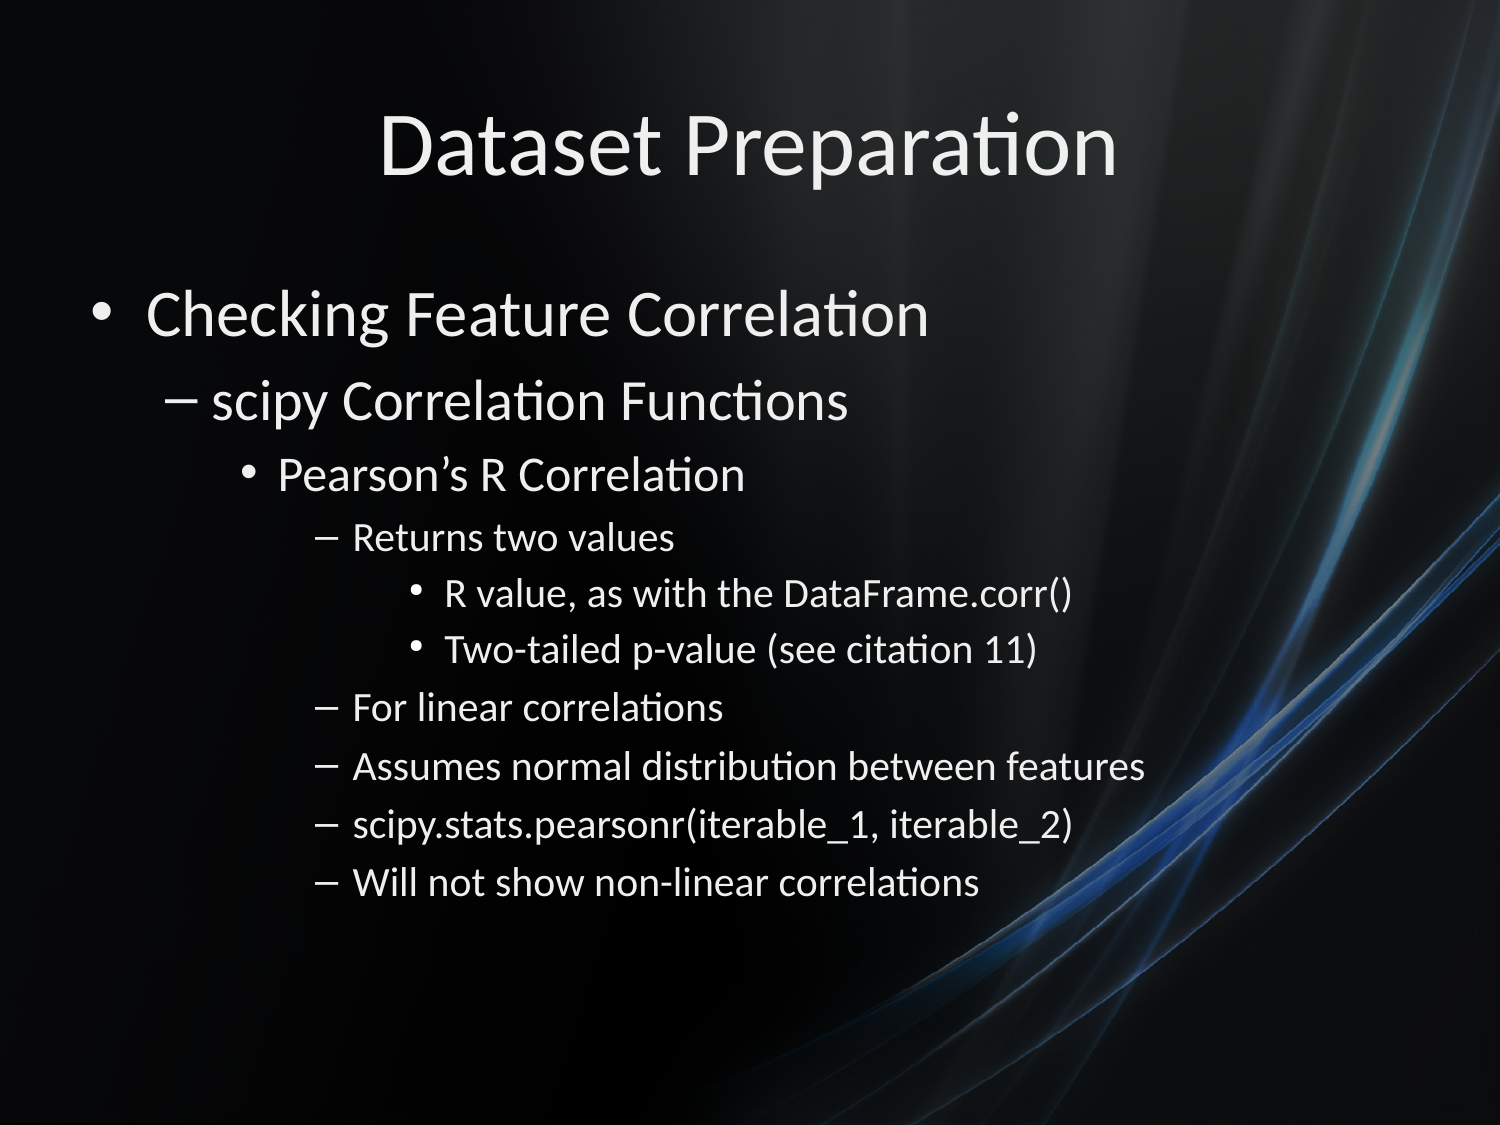

# Dataset Preparation
Checking Feature Correlation
scipy Correlation Functions
Pearson’s R Correlation
Returns two values
R value, as with the DataFrame.corr()
Two-tailed p-value (see citation 11)
For linear correlations
Assumes normal distribution between features
scipy.stats.pearsonr(iterable_1, iterable_2)
Will not show non-linear correlations